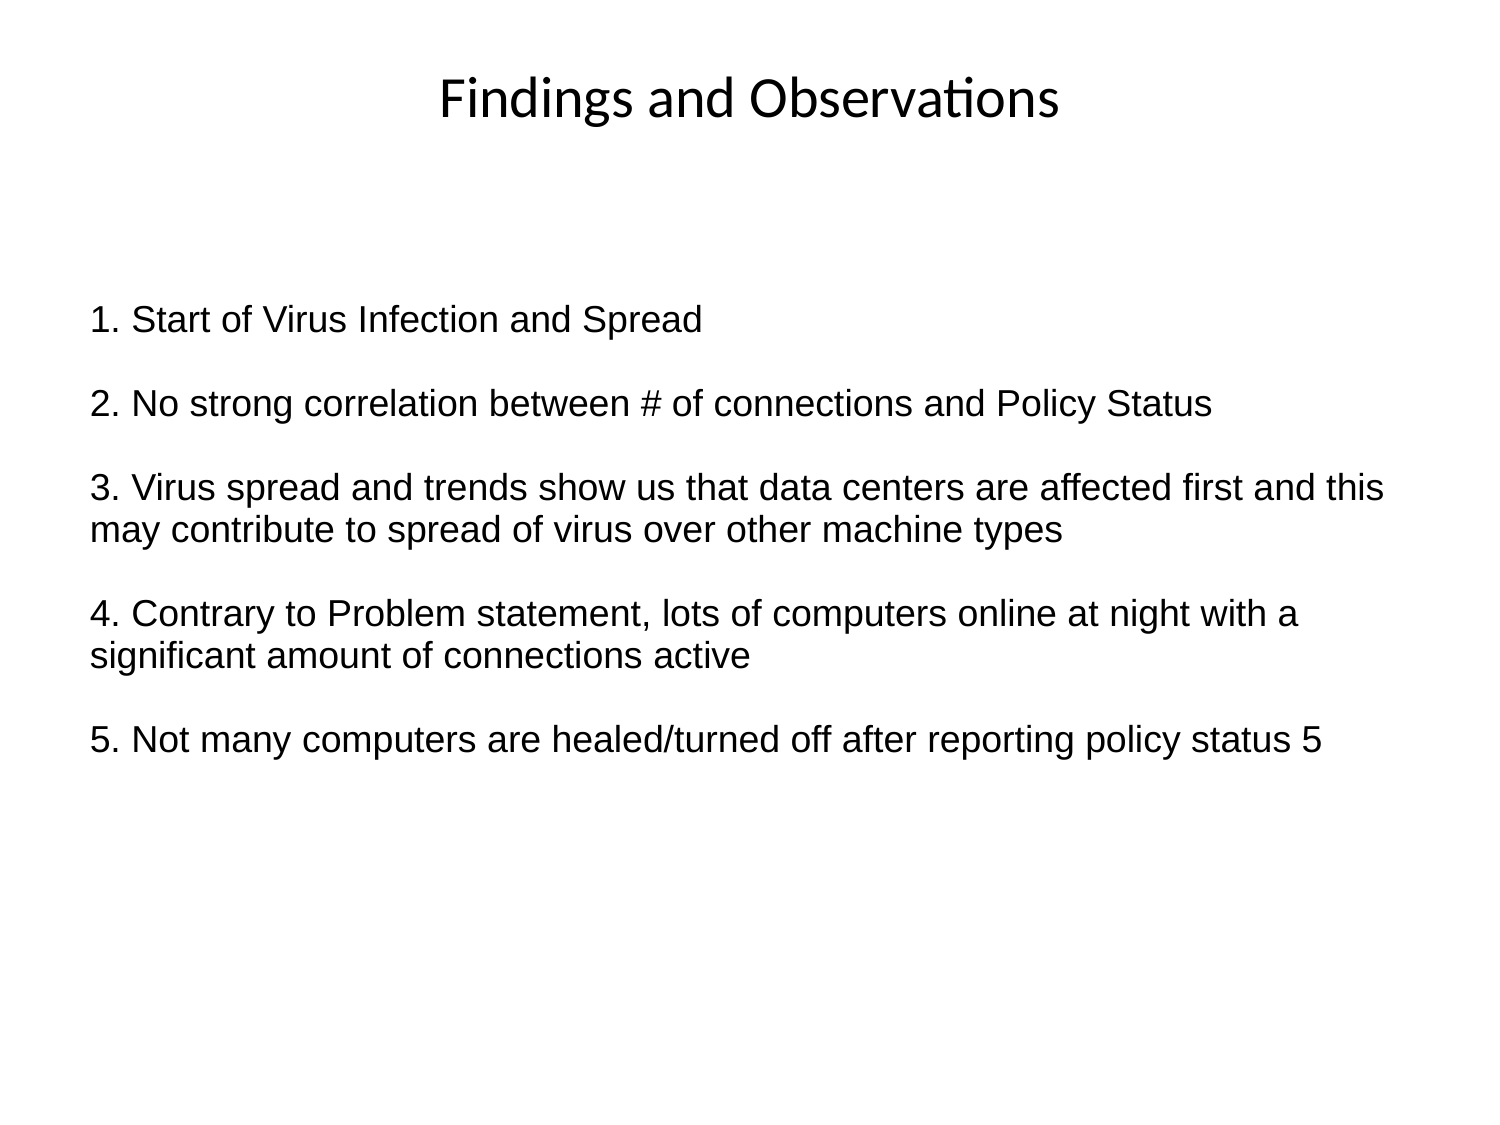

# Findings and Observations
1. Start of Virus Infection and Spread
2. No strong correlation between # of connections and Policy Status
3. Virus spread and trends show us that data centers are affected first and this may contribute to spread of virus over other machine types
4. Contrary to Problem statement, lots of computers online at night with a significant amount of connections active
5. Not many computers are healed/turned off after reporting policy status 5